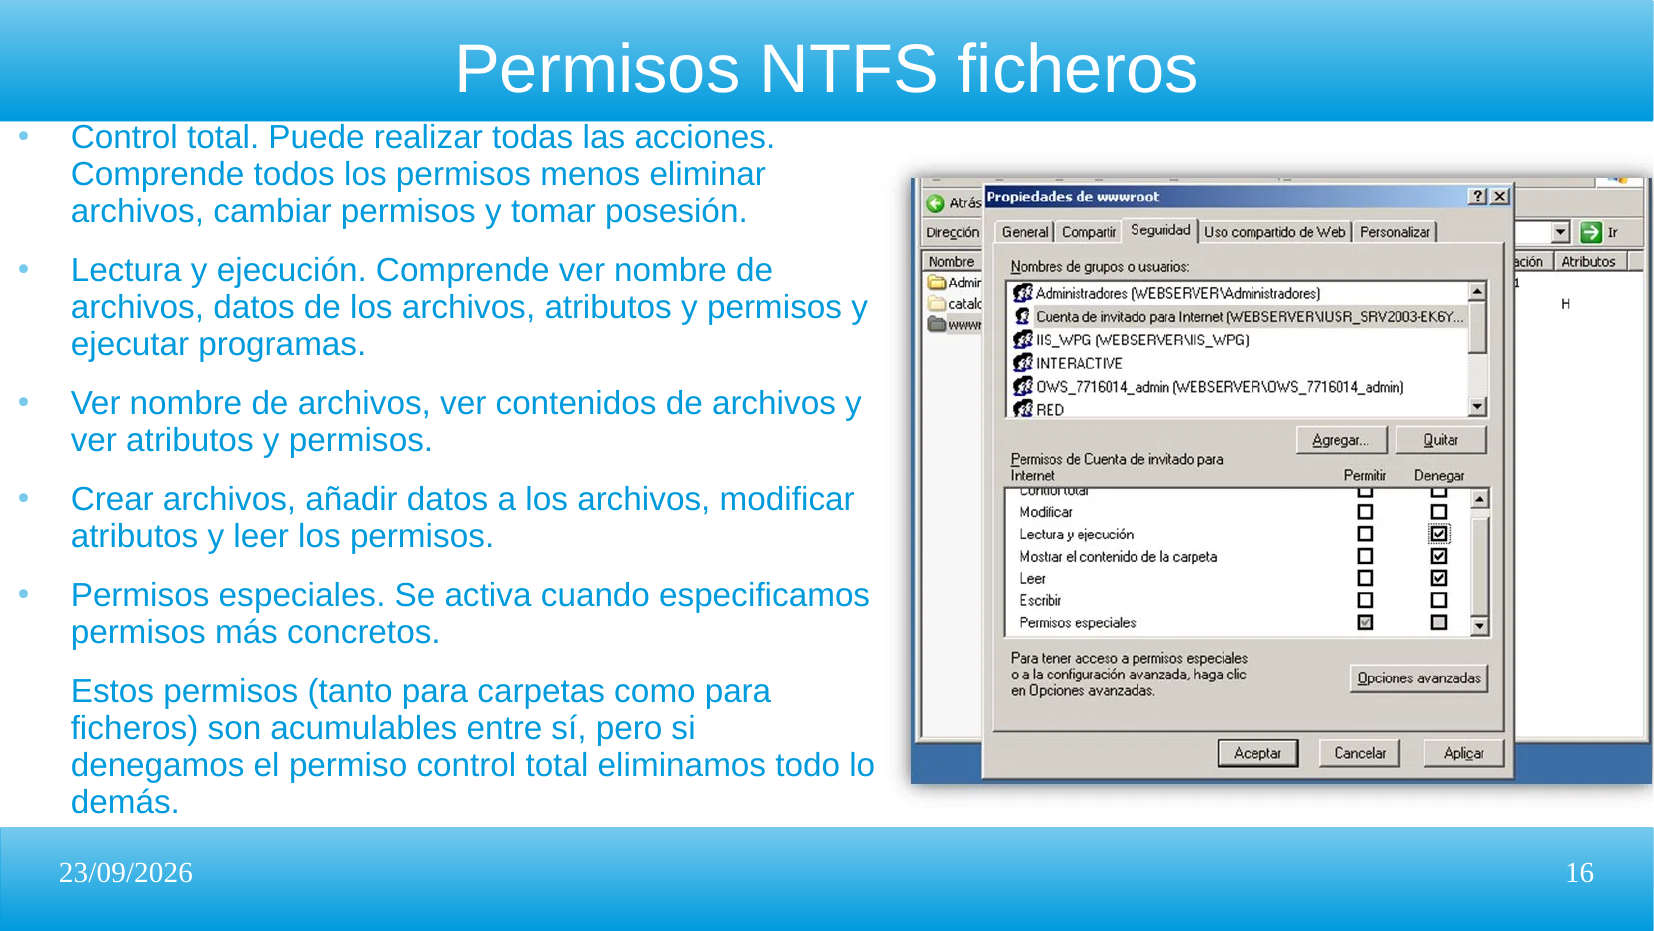

# Permisos NTFS ficheros
Control total. Puede realizar todas las acciones. Comprende todos los permisos menos eliminar archivos, cambiar permisos y tomar posesión.
Lectura y ejecución. Comprende ver nombre de archivos, datos de los archivos, atributos y permisos y ejecutar programas.
Ver nombre de archivos, ver contenidos de archivos y ver atributos y permisos.
Crear archivos, añadir datos a los archivos, modificar atributos y leer los permisos.
Permisos especiales. Se activa cuando especificamos permisos más concretos.
Estos permisos (tanto para carpetas como para ficheros) son acumulables entre sí, pero si denegamos el permiso control total eliminamos todo lo demás.
16